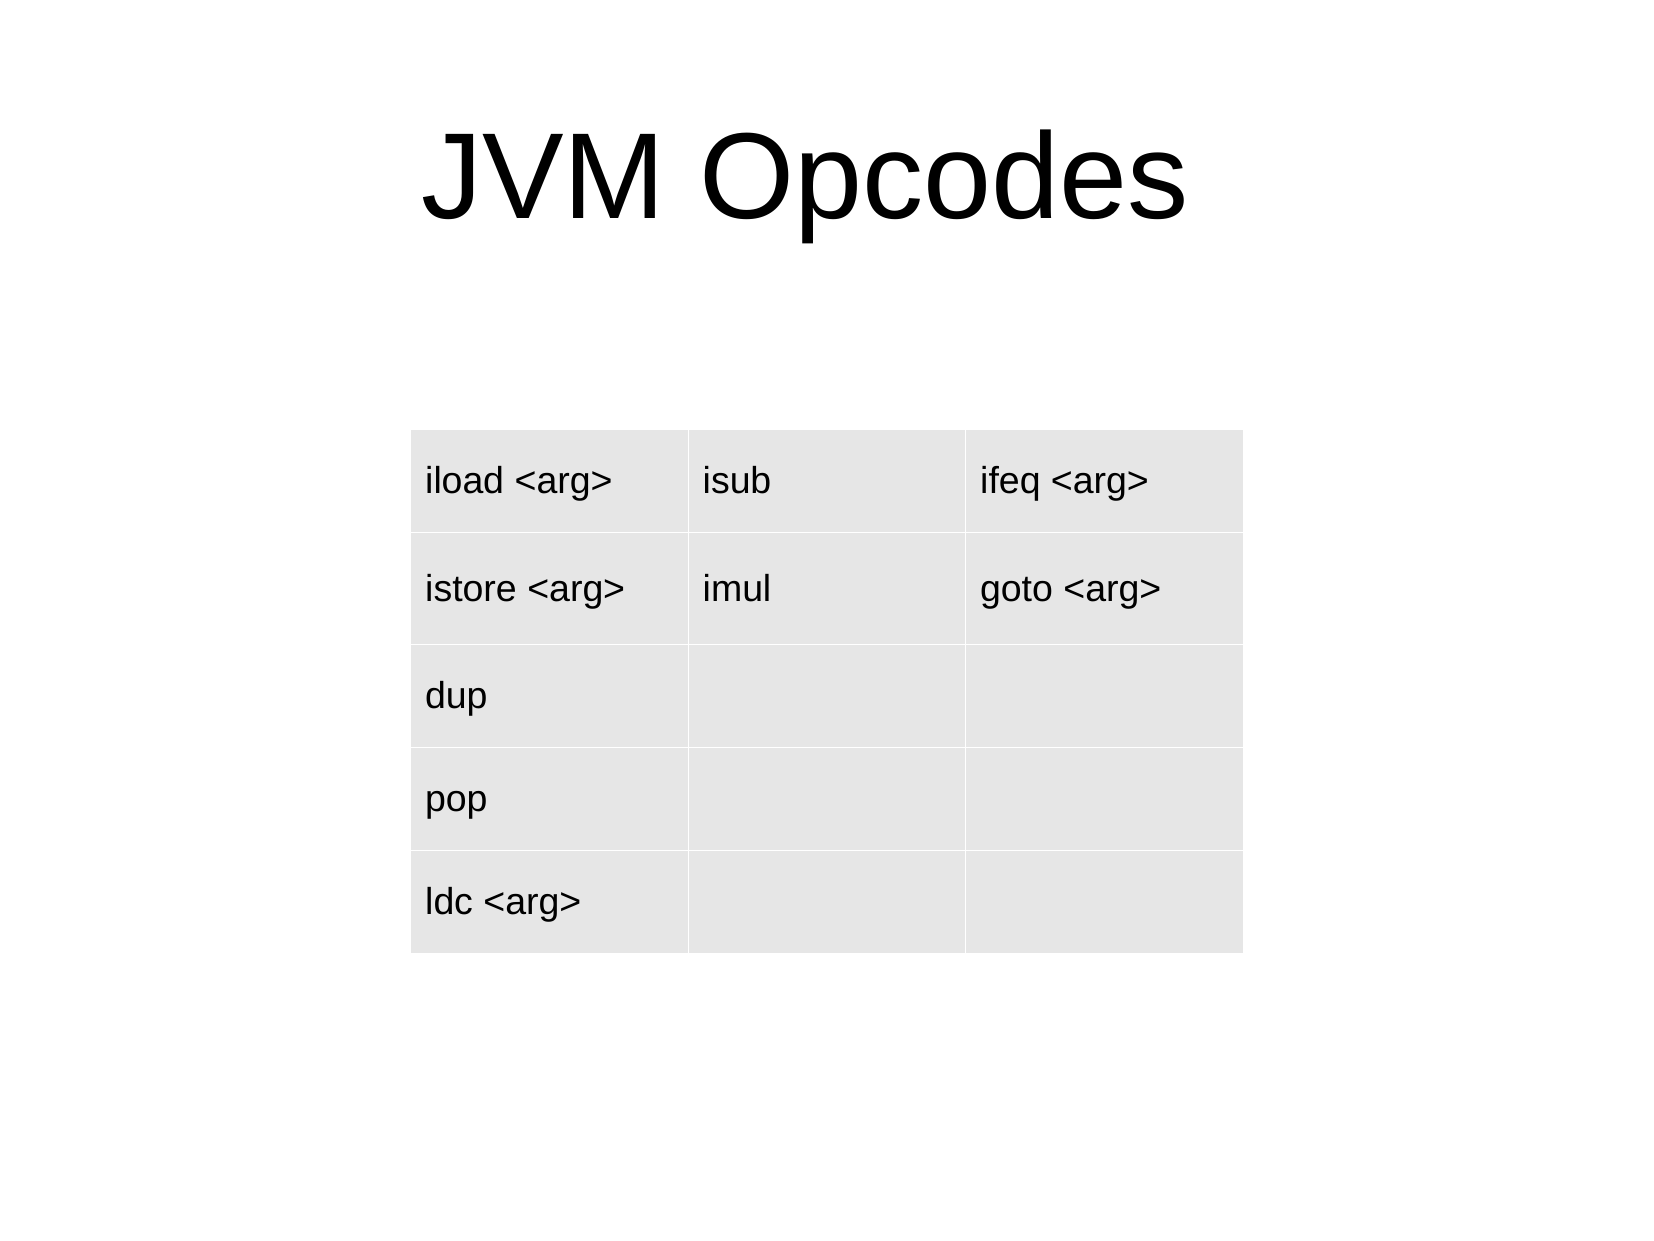

# JVM Opcodes
| iload <arg> | isub | ifeq <arg> |
| --- | --- | --- |
| istore <arg> | imul | goto <arg> |
| dup | | |
| pop | | |
| ldc <arg> | | |